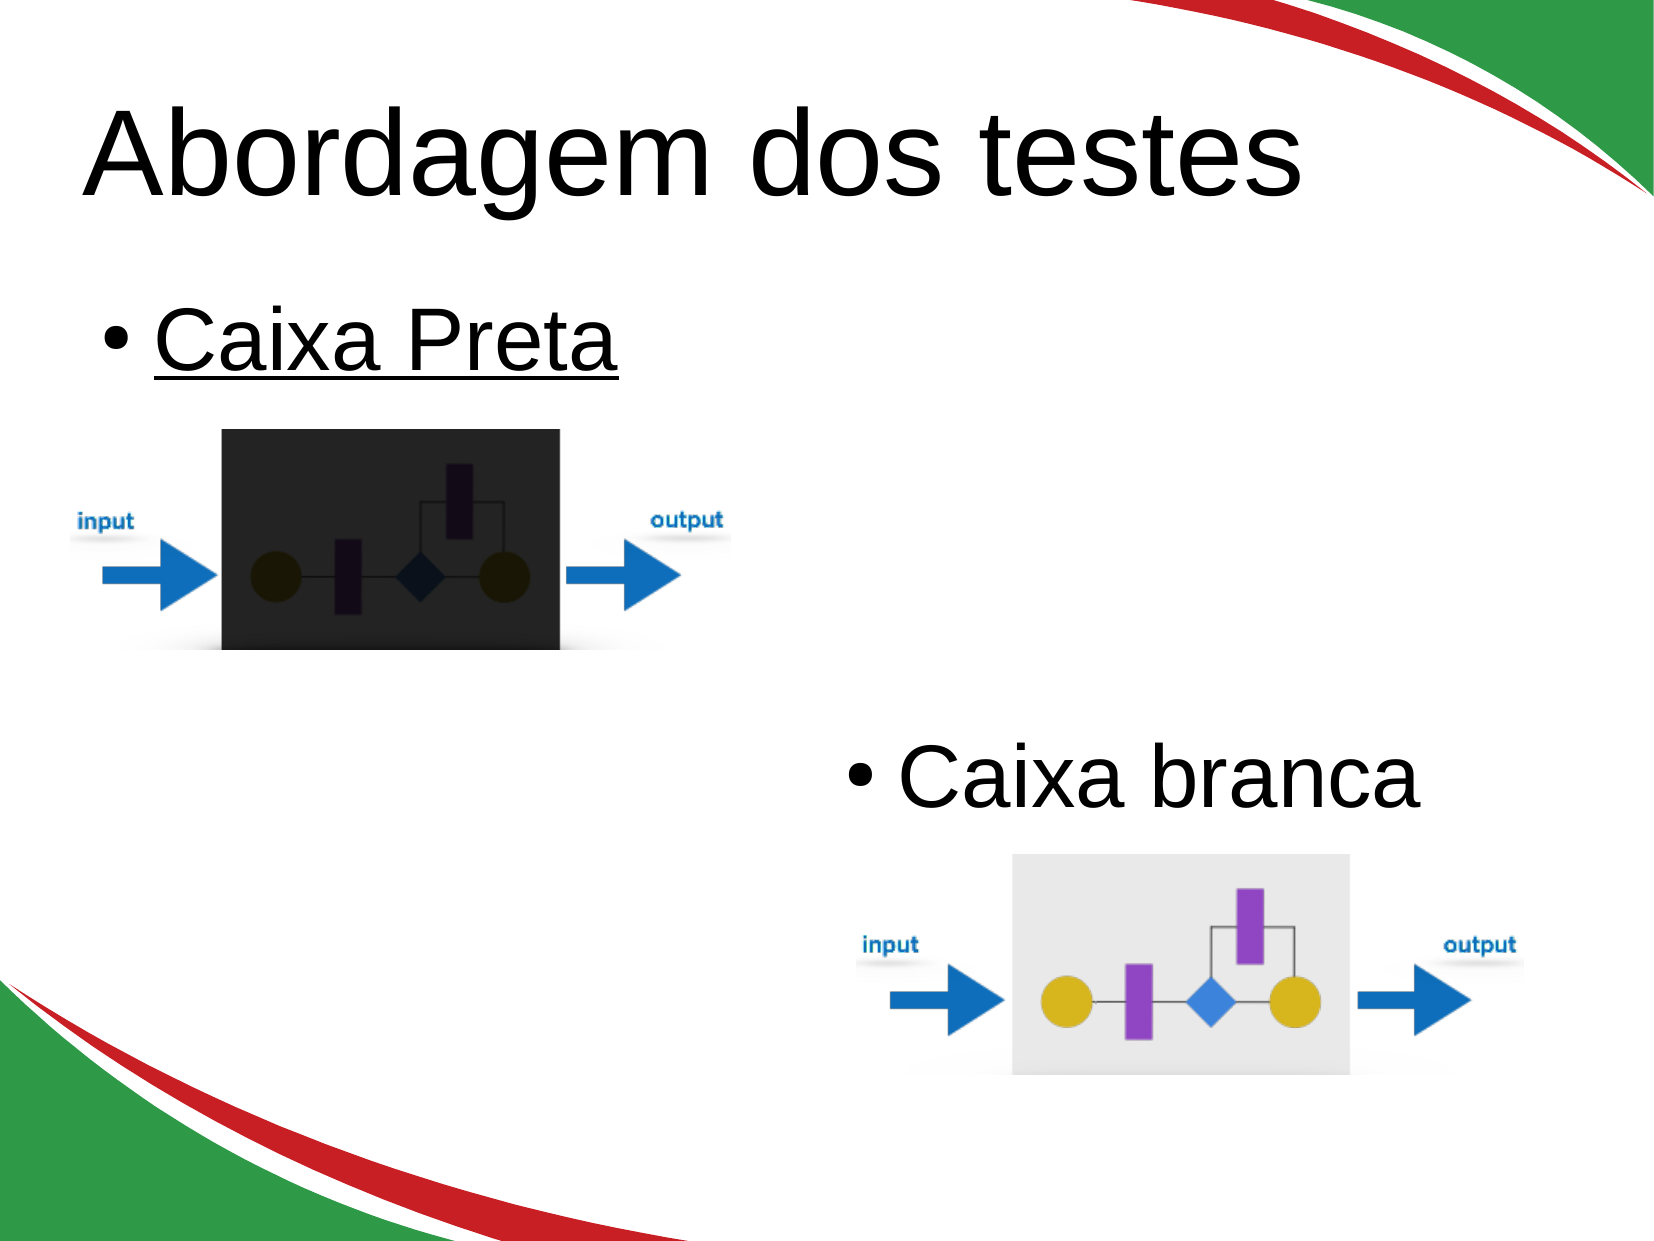

# Abordagem dos testes
Caixa Preta
Caixa branca